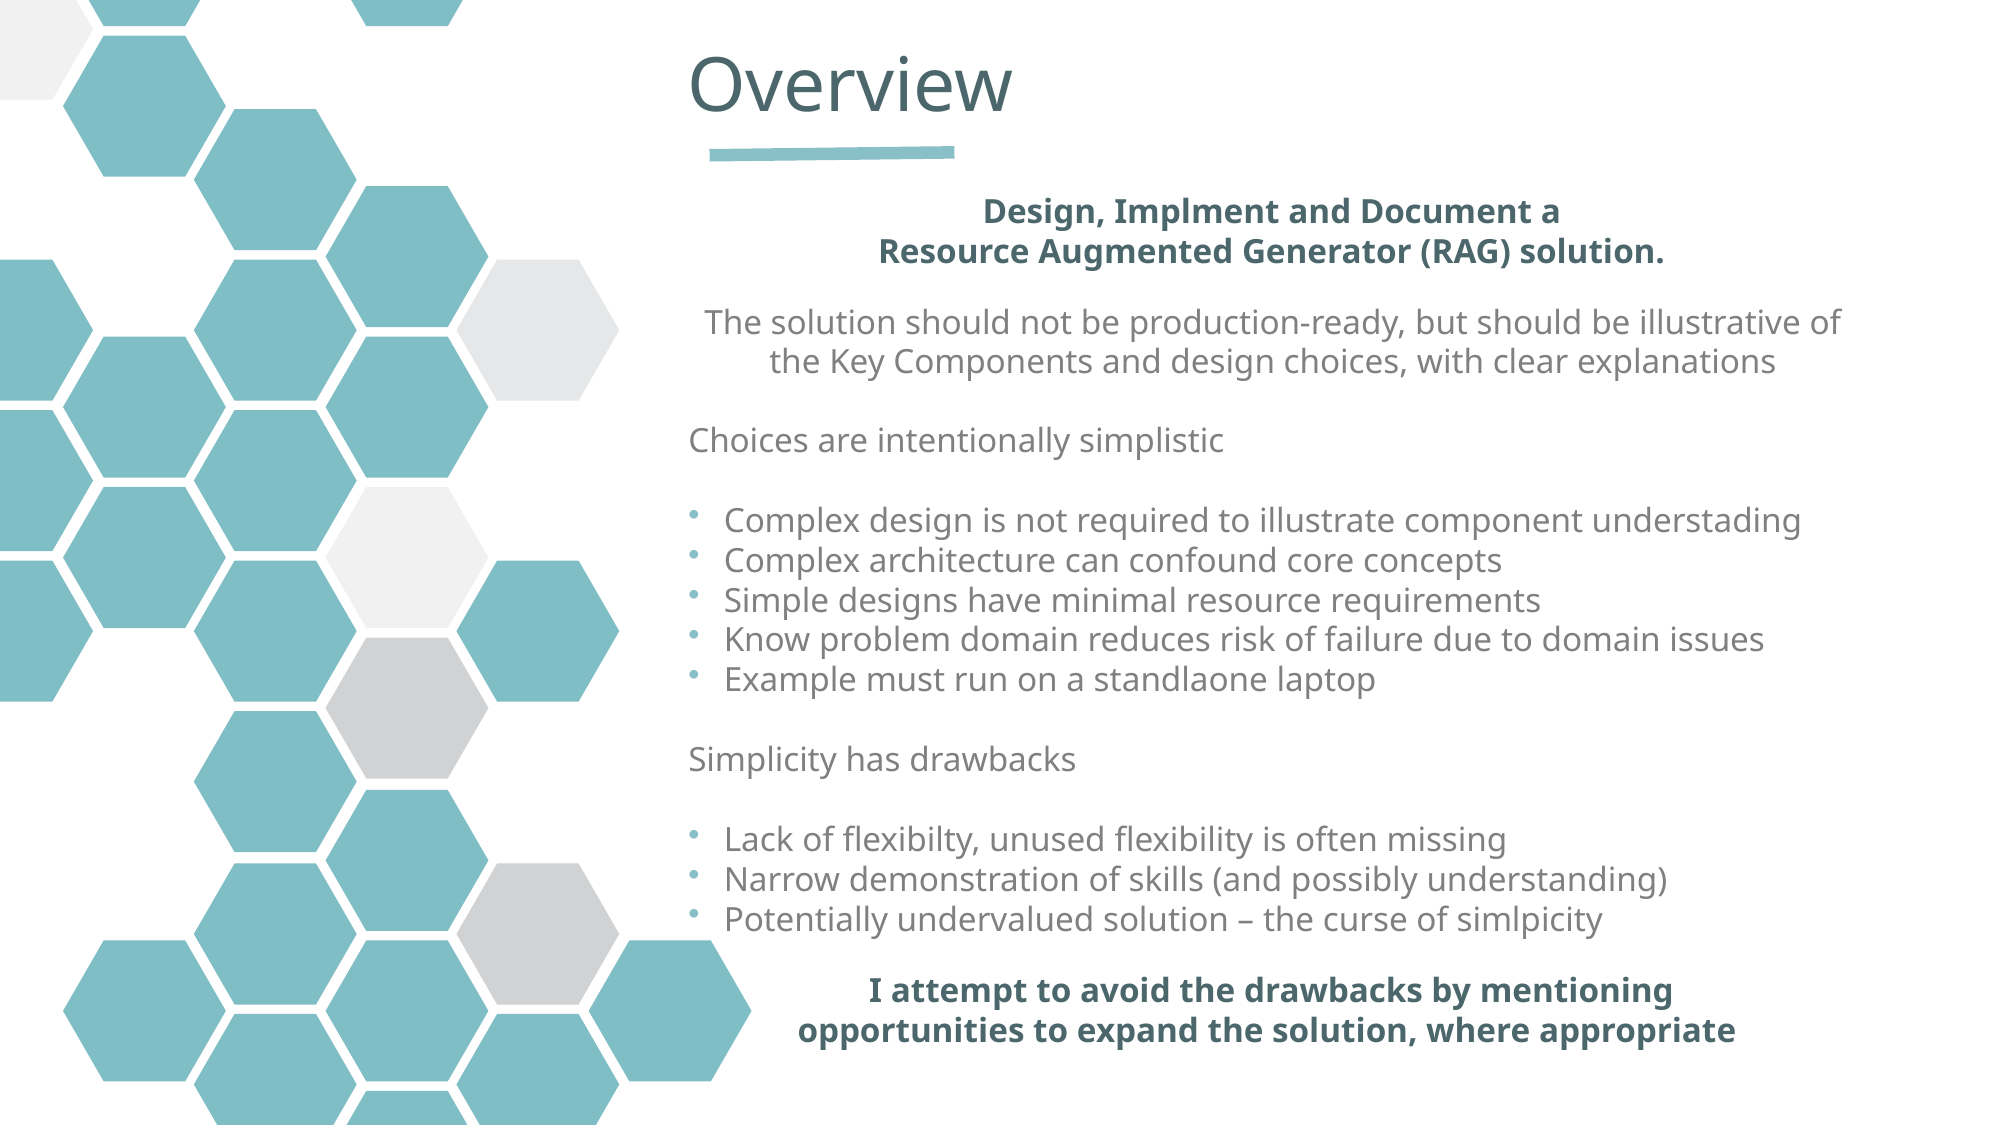

# Overview
Design, Implment and Document a
Resource Augmented Generator (RAG) solution.
The solution should not be production-ready, but should be illustrative of the Key Components and design choices, with clear explanations
Choices are intentionally simplistic
Complex design is not required to illustrate component understading
Complex architecture can confound core concepts
Simple designs have minimal resource requirements
Know problem domain reduces risk of failure due to domain issues
Example must run on a standlaone laptop
Simplicity has drawbacks
Lack of flexibilty, unused flexibility is often missing
Narrow demonstration of skills (and possibly understanding)
Potentially undervalued solution – the curse of simlpicity
I attempt to avoid the drawbacks by mentioning
opportunities to expand the solution, where appropriate